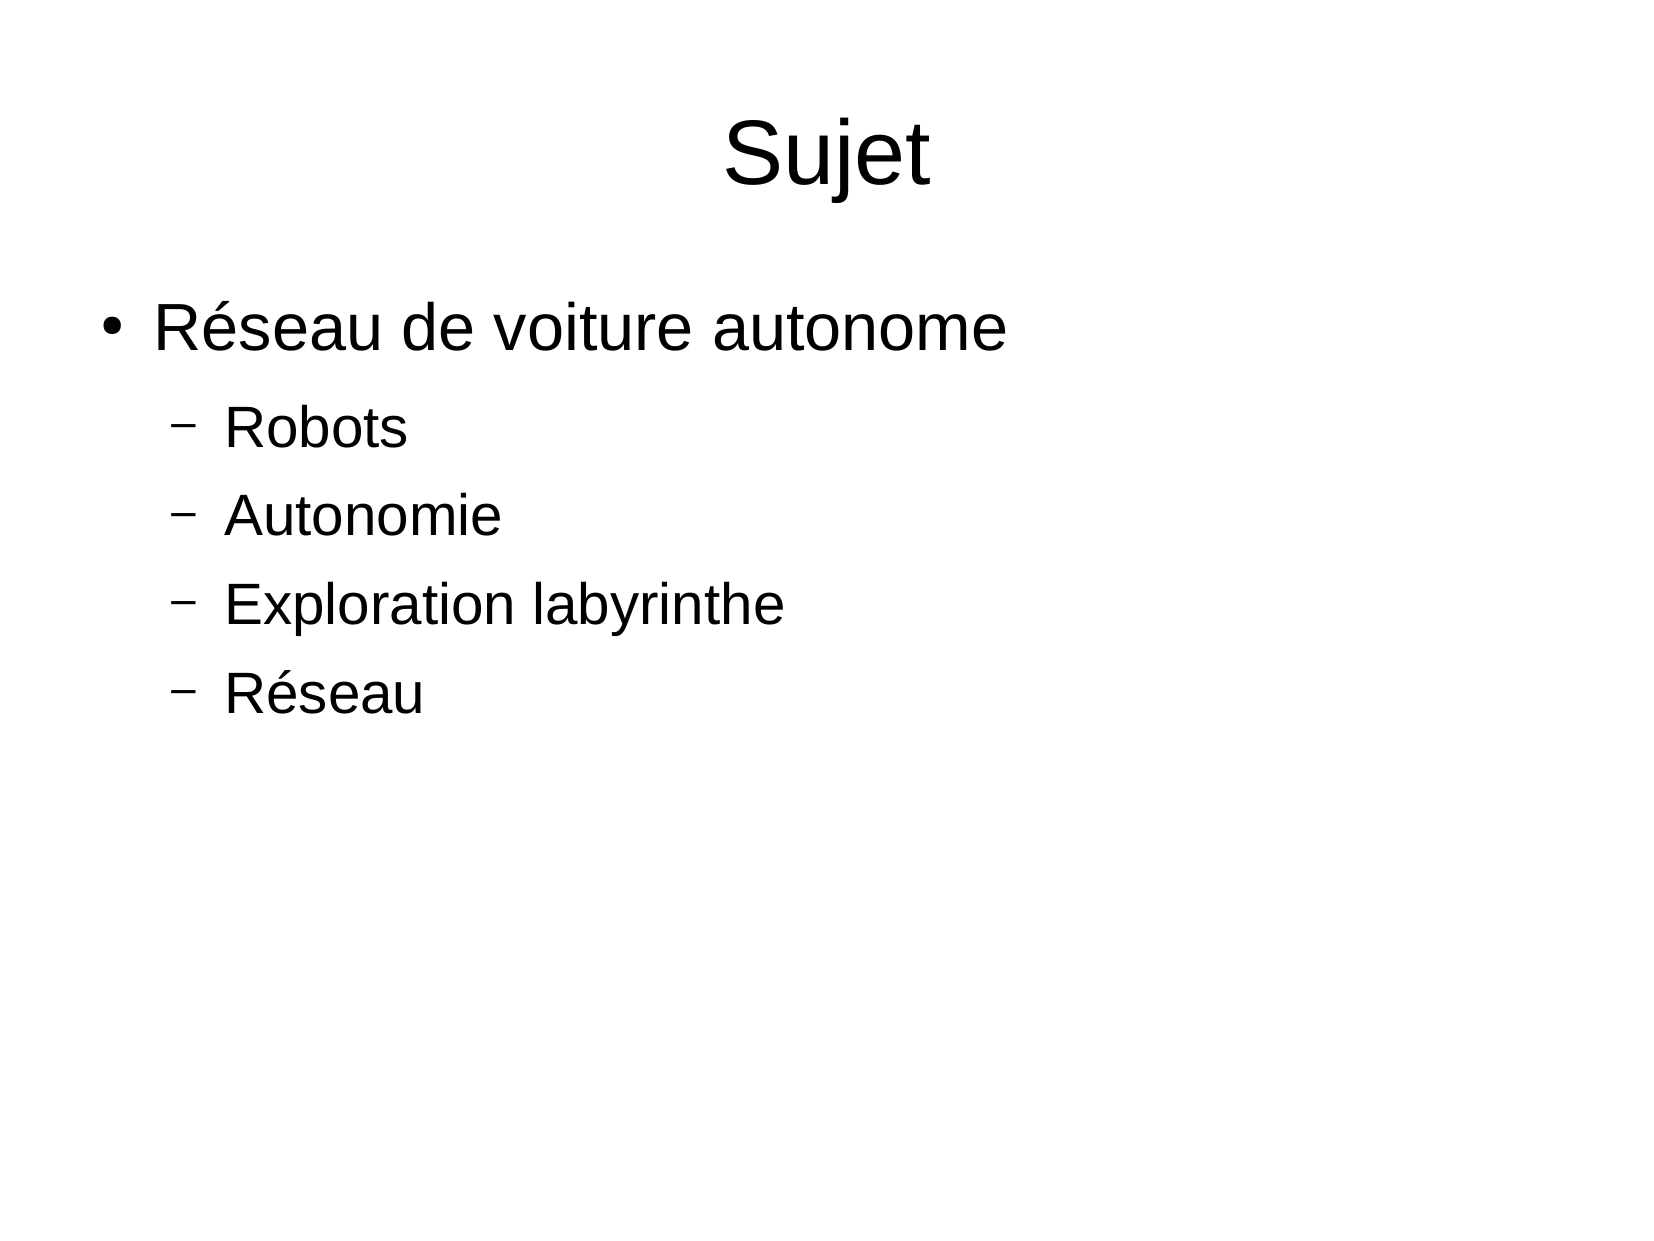

# Sujet
Réseau de voiture autonome
Robots
Autonomie
Exploration labyrinthe
Réseau